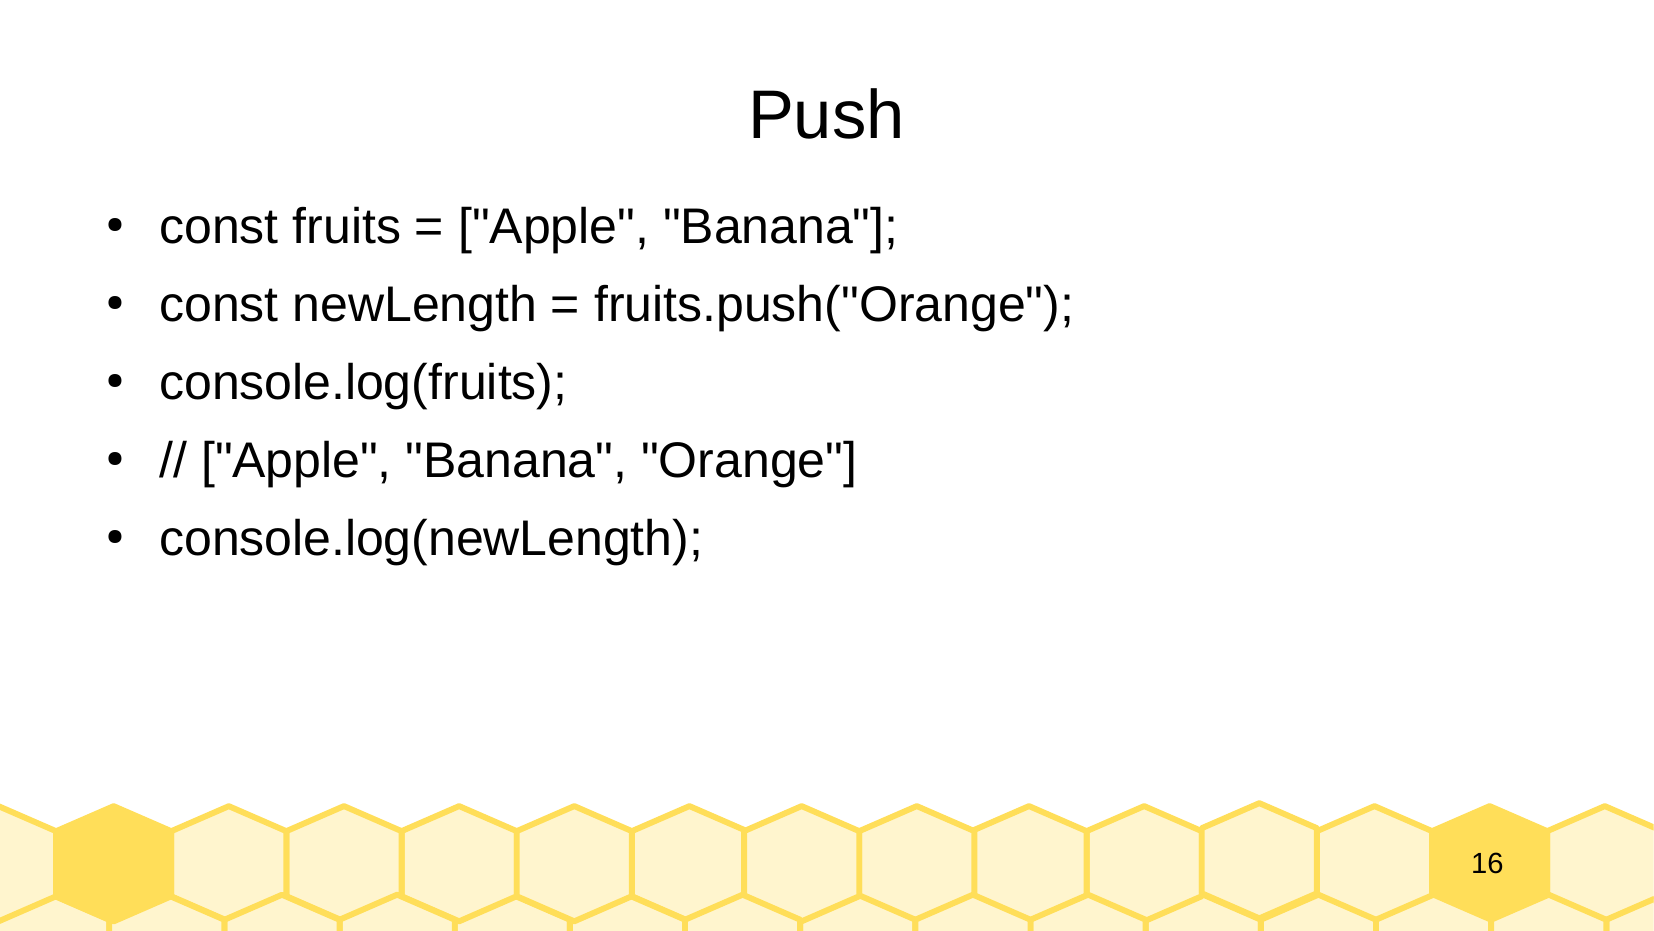

# Push
const fruits = ["Apple", "Banana"];
const newLength = fruits.push("Orange");
console.log(fruits);
// ["Apple", "Banana", "Orange"]
console.log(newLength);